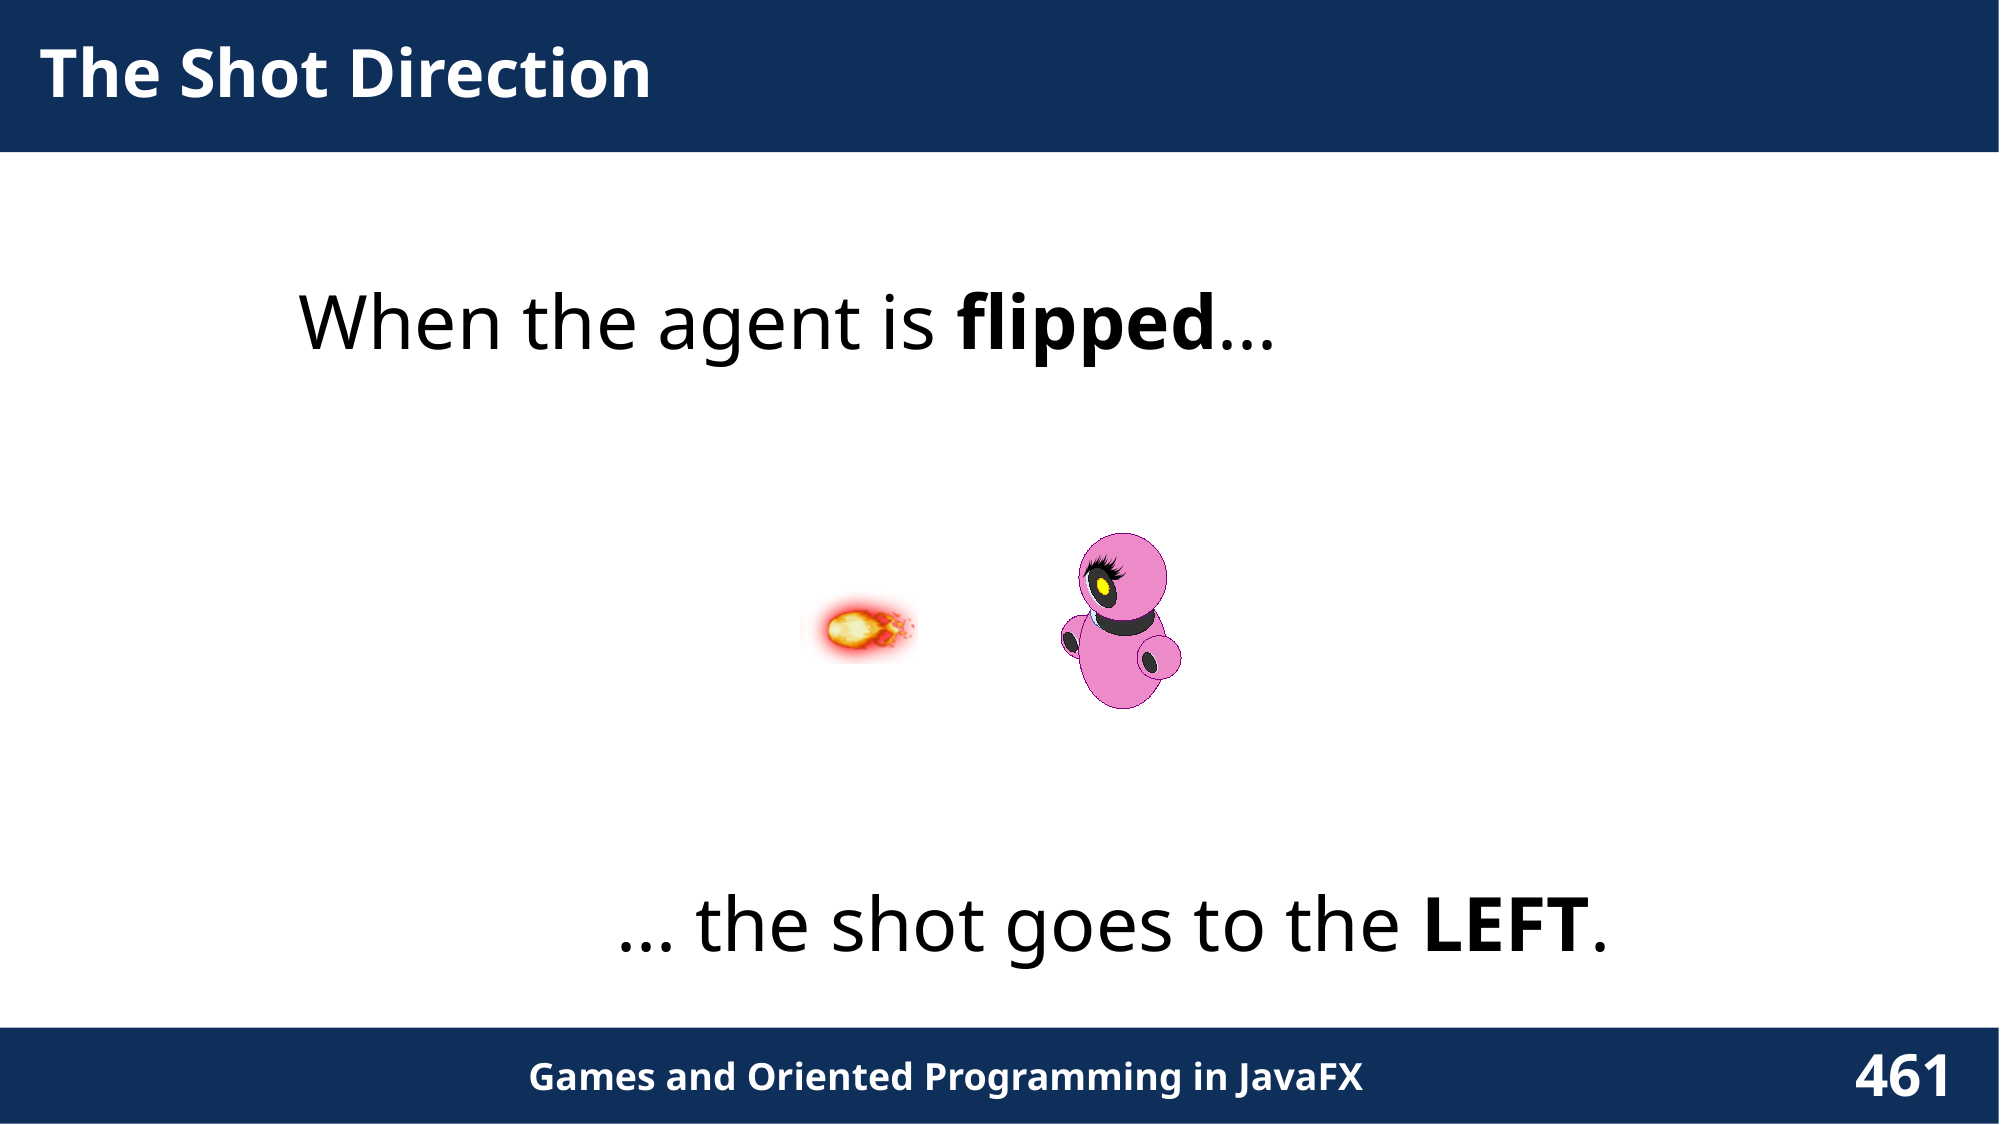

The Shot Direction
When the agent is flipped...
... the shot goes to the LEFT.